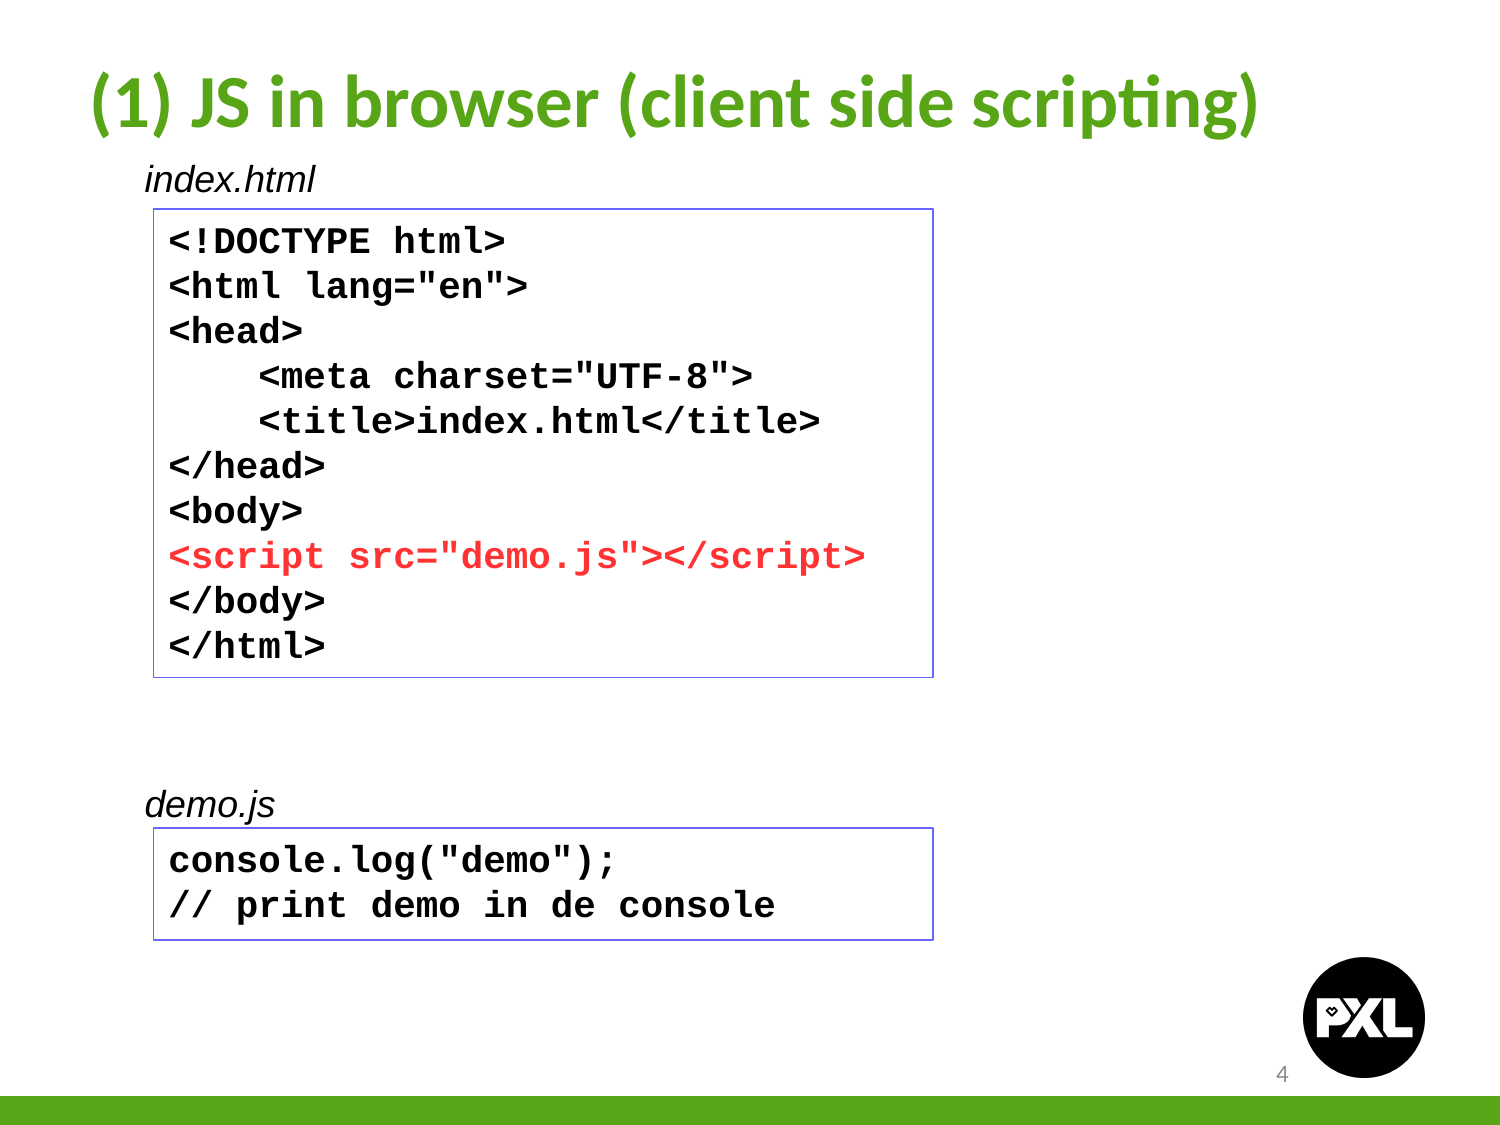

(1) JS in browser (client side scripting)
index.html
<!DOCTYPE html>
<html lang="en">
<head>
 <meta charset="UTF-8">
 <title>index.html</title>
</head>
<body>
<script src="demo.js"></script>
</body>
</html>
demo.js
console.log("demo");
// print demo in de console